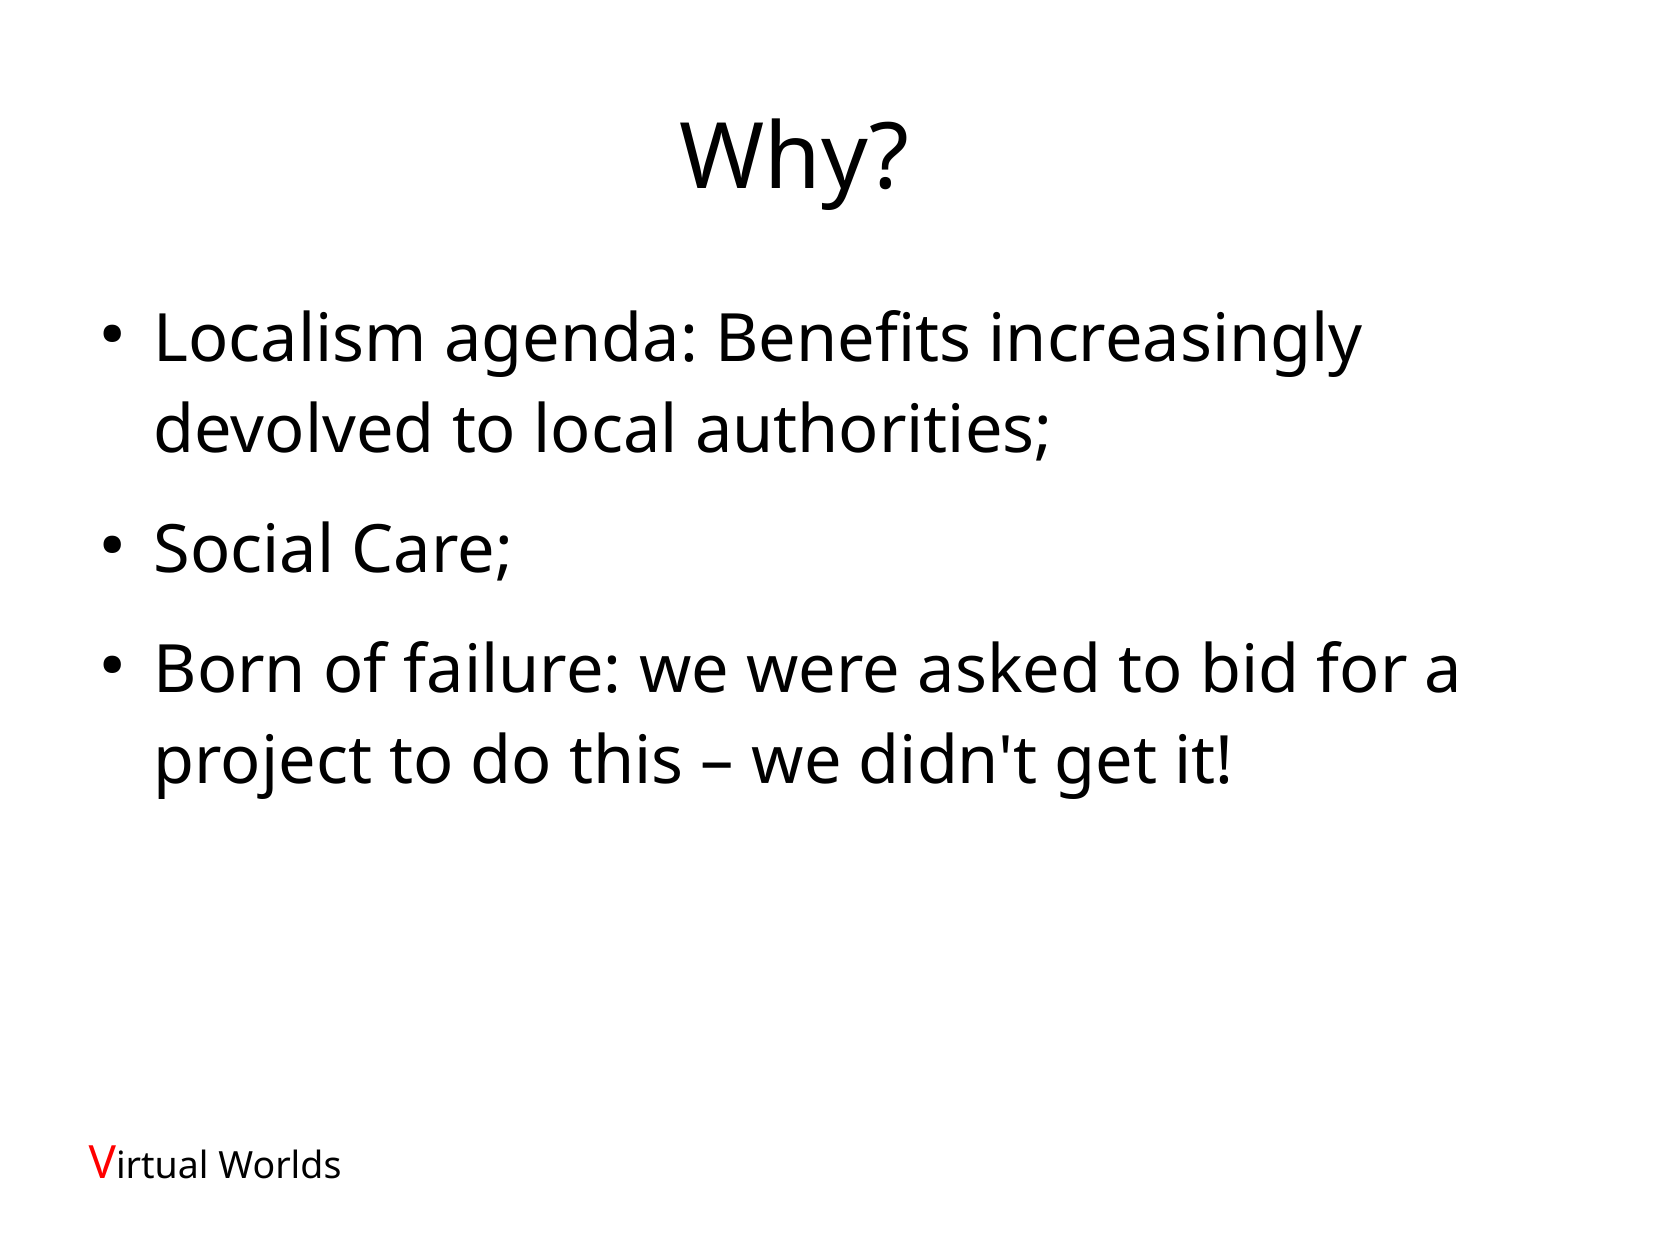

# Why?
Localism agenda: Benefits increasingly devolved to local authorities;
Social Care;
Born of failure: we were asked to bid for a project to do this – we didn't get it!